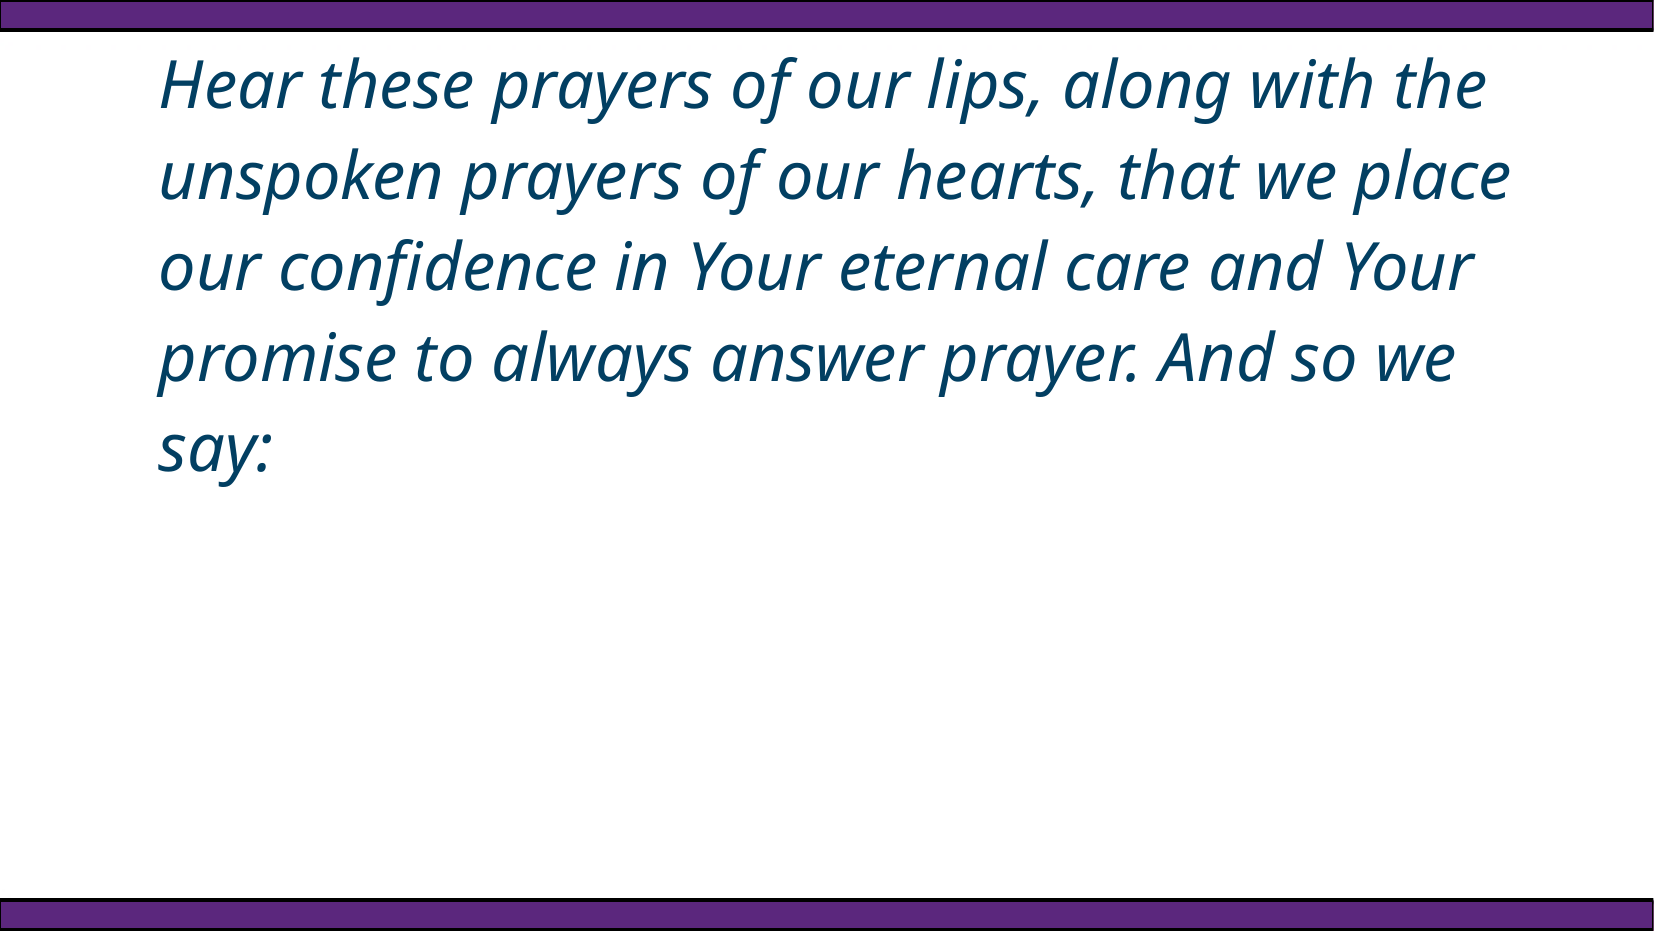

Hear these prayers of our lips, along with the
 unspoken prayers of our hearts, that we place
 our confidence in Your eternal care and Your
 promise to always answer prayer. And so we
 say: